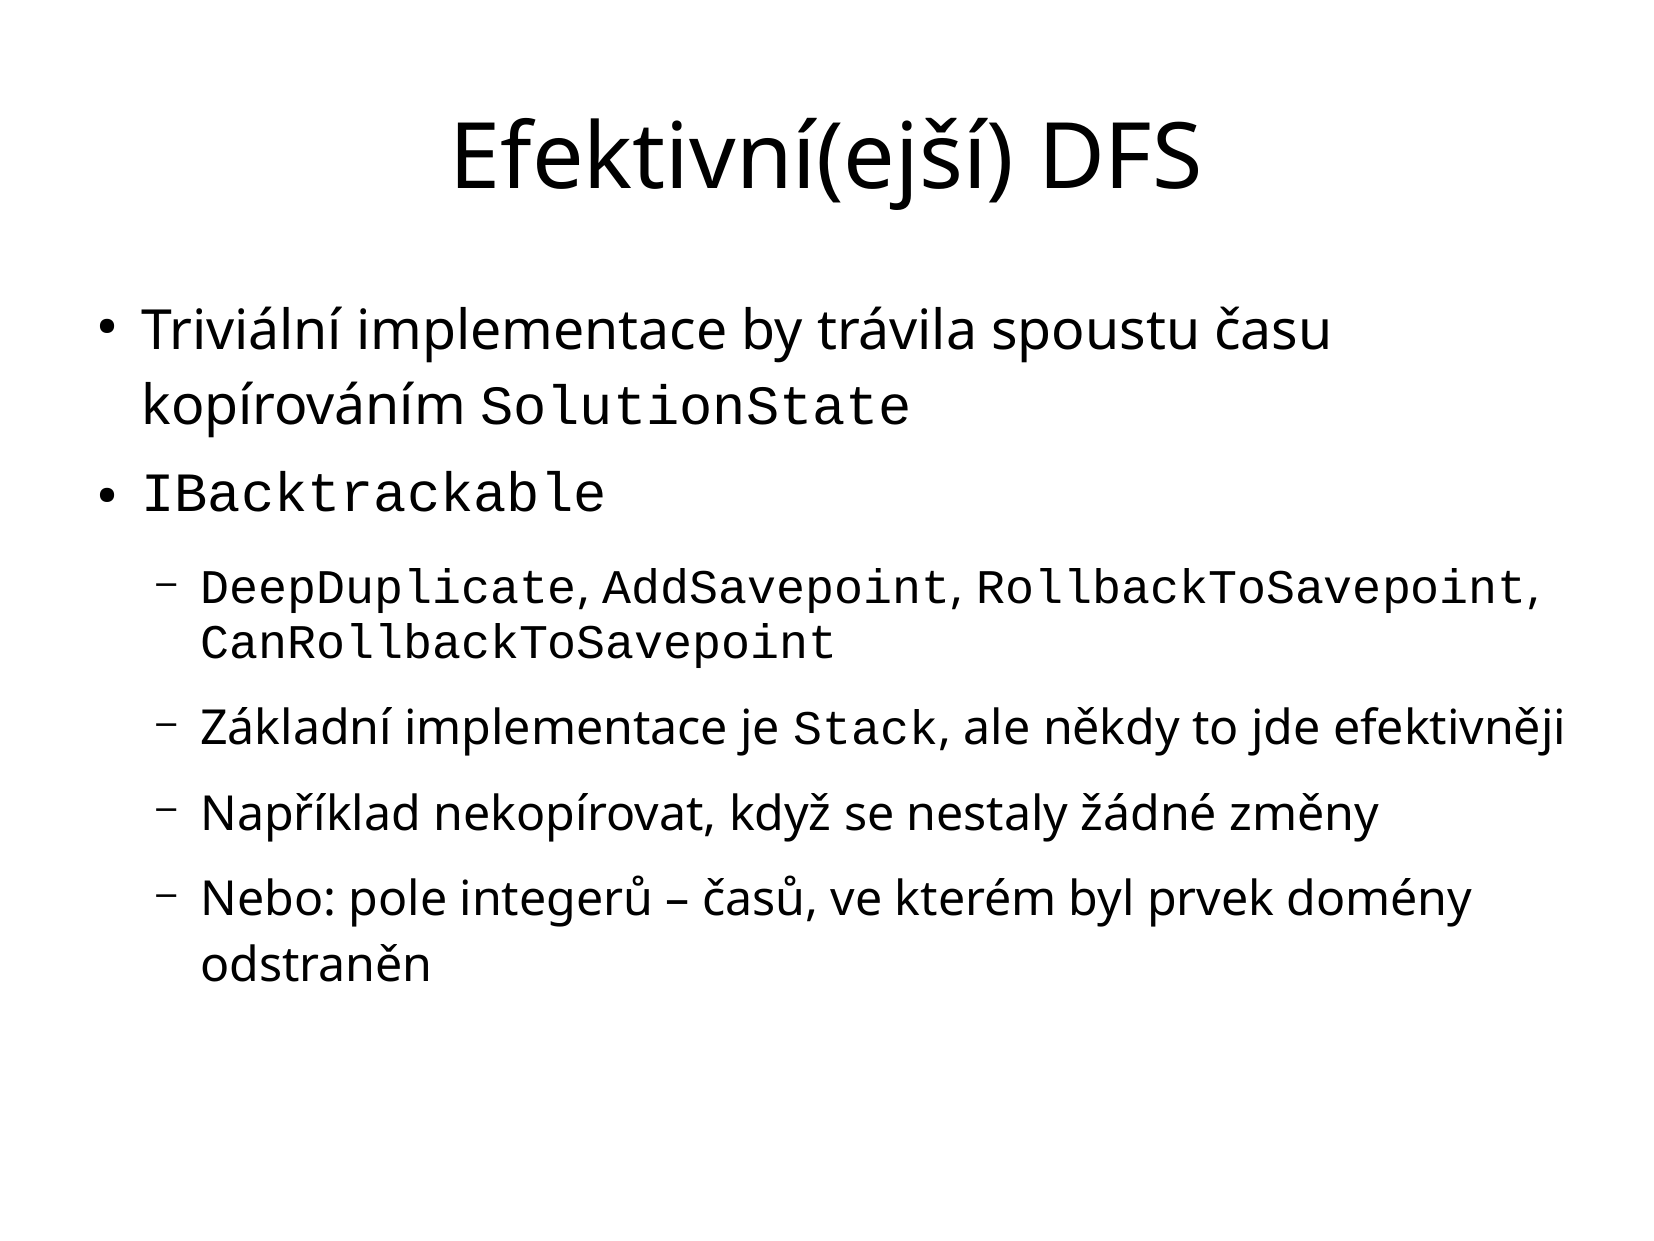

# Efektivní(ejší) DFS
Triviální implementace by trávila spoustu času kopírováním SolutionState
IBacktrackable
DeepDuplicate, AddSavepoint, RollbackToSavepoint, CanRollbackToSavepoint
Základní implementace je Stack, ale někdy to jde efektivněji
Například nekopírovat, když se nestaly žádné změny
Nebo: pole integerů – časů, ve kterém byl prvek domény odstraněn